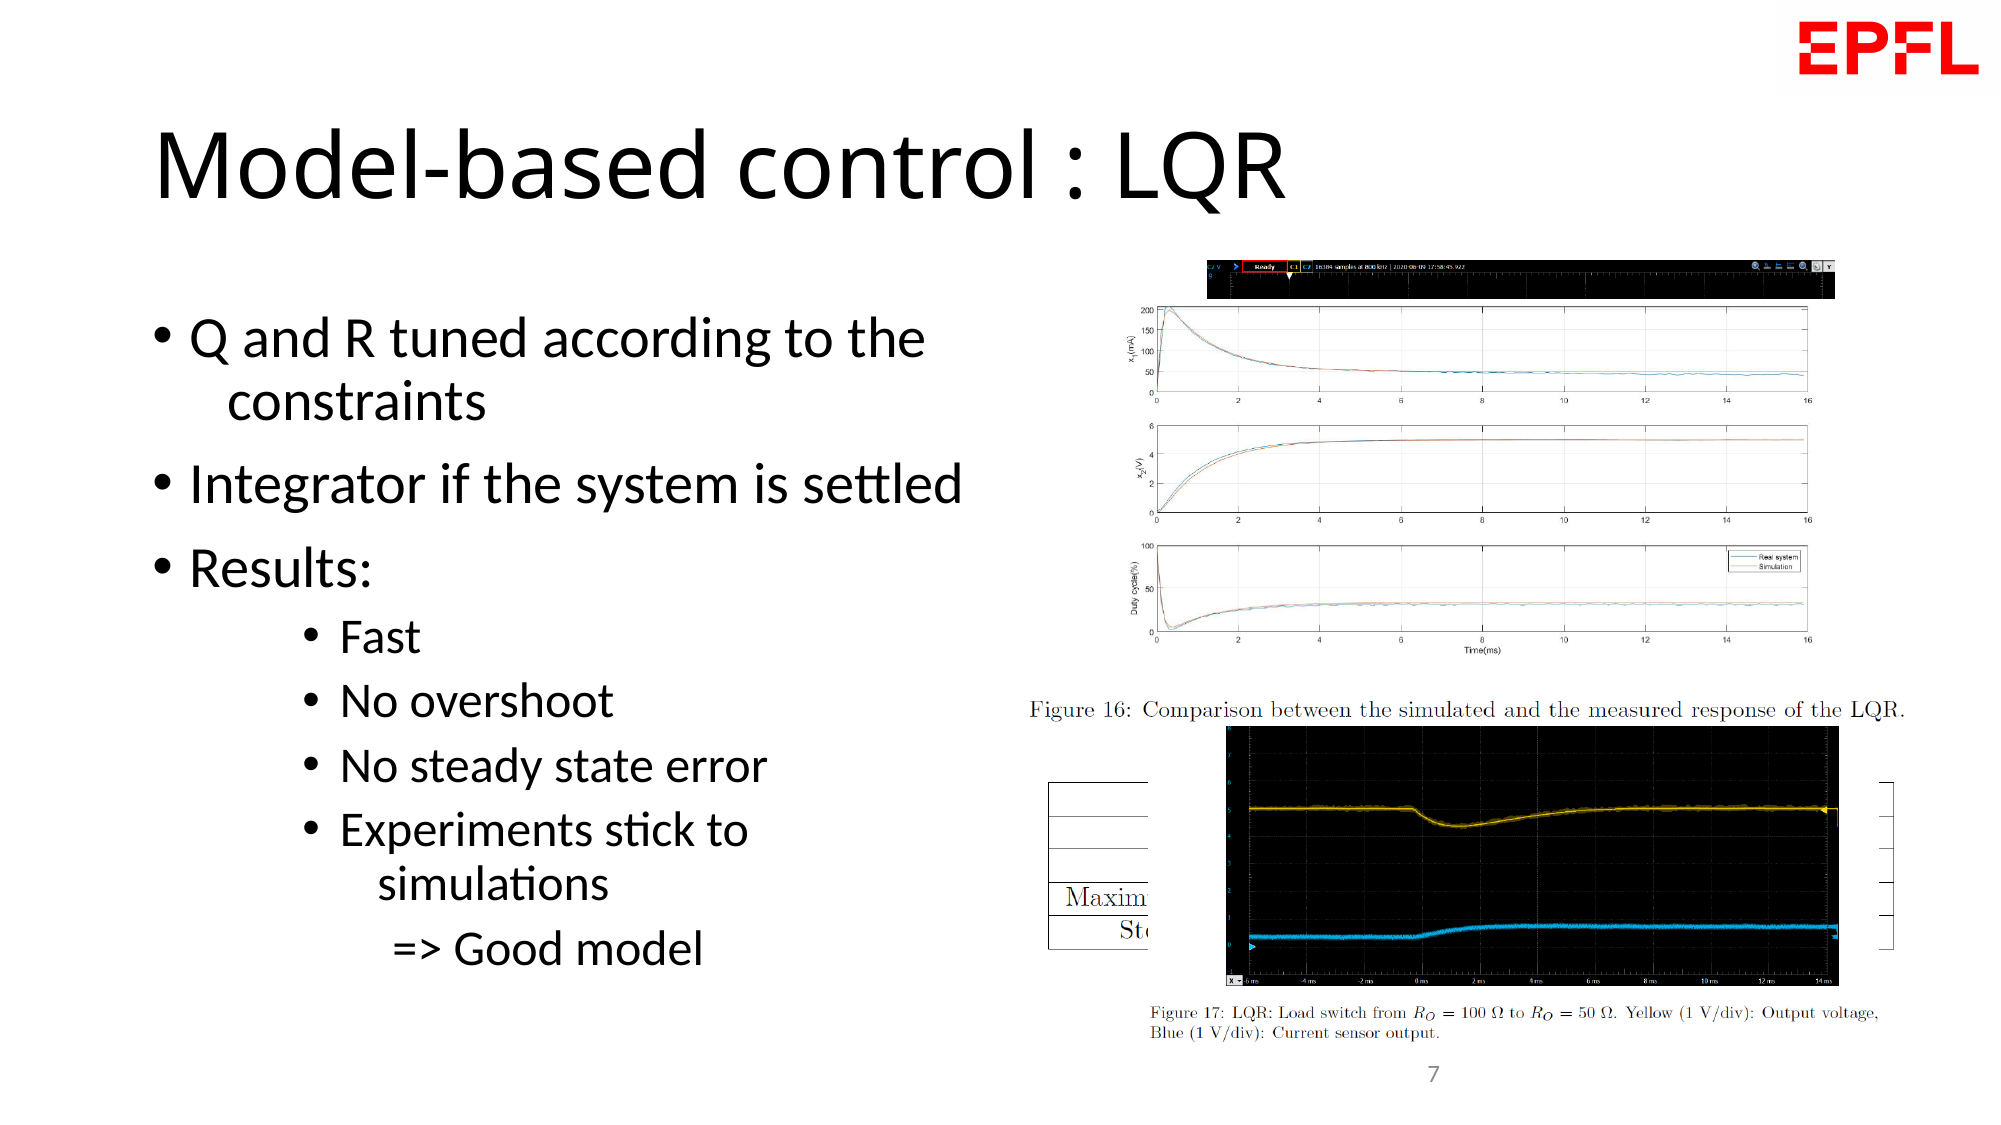

# Model-based control : LQR
Q and R tuned according to the constraints
Integrator if the system is settled
Results:
Fast
No overshoot
No steady state error
Experiments stick to simulations
 => Good model